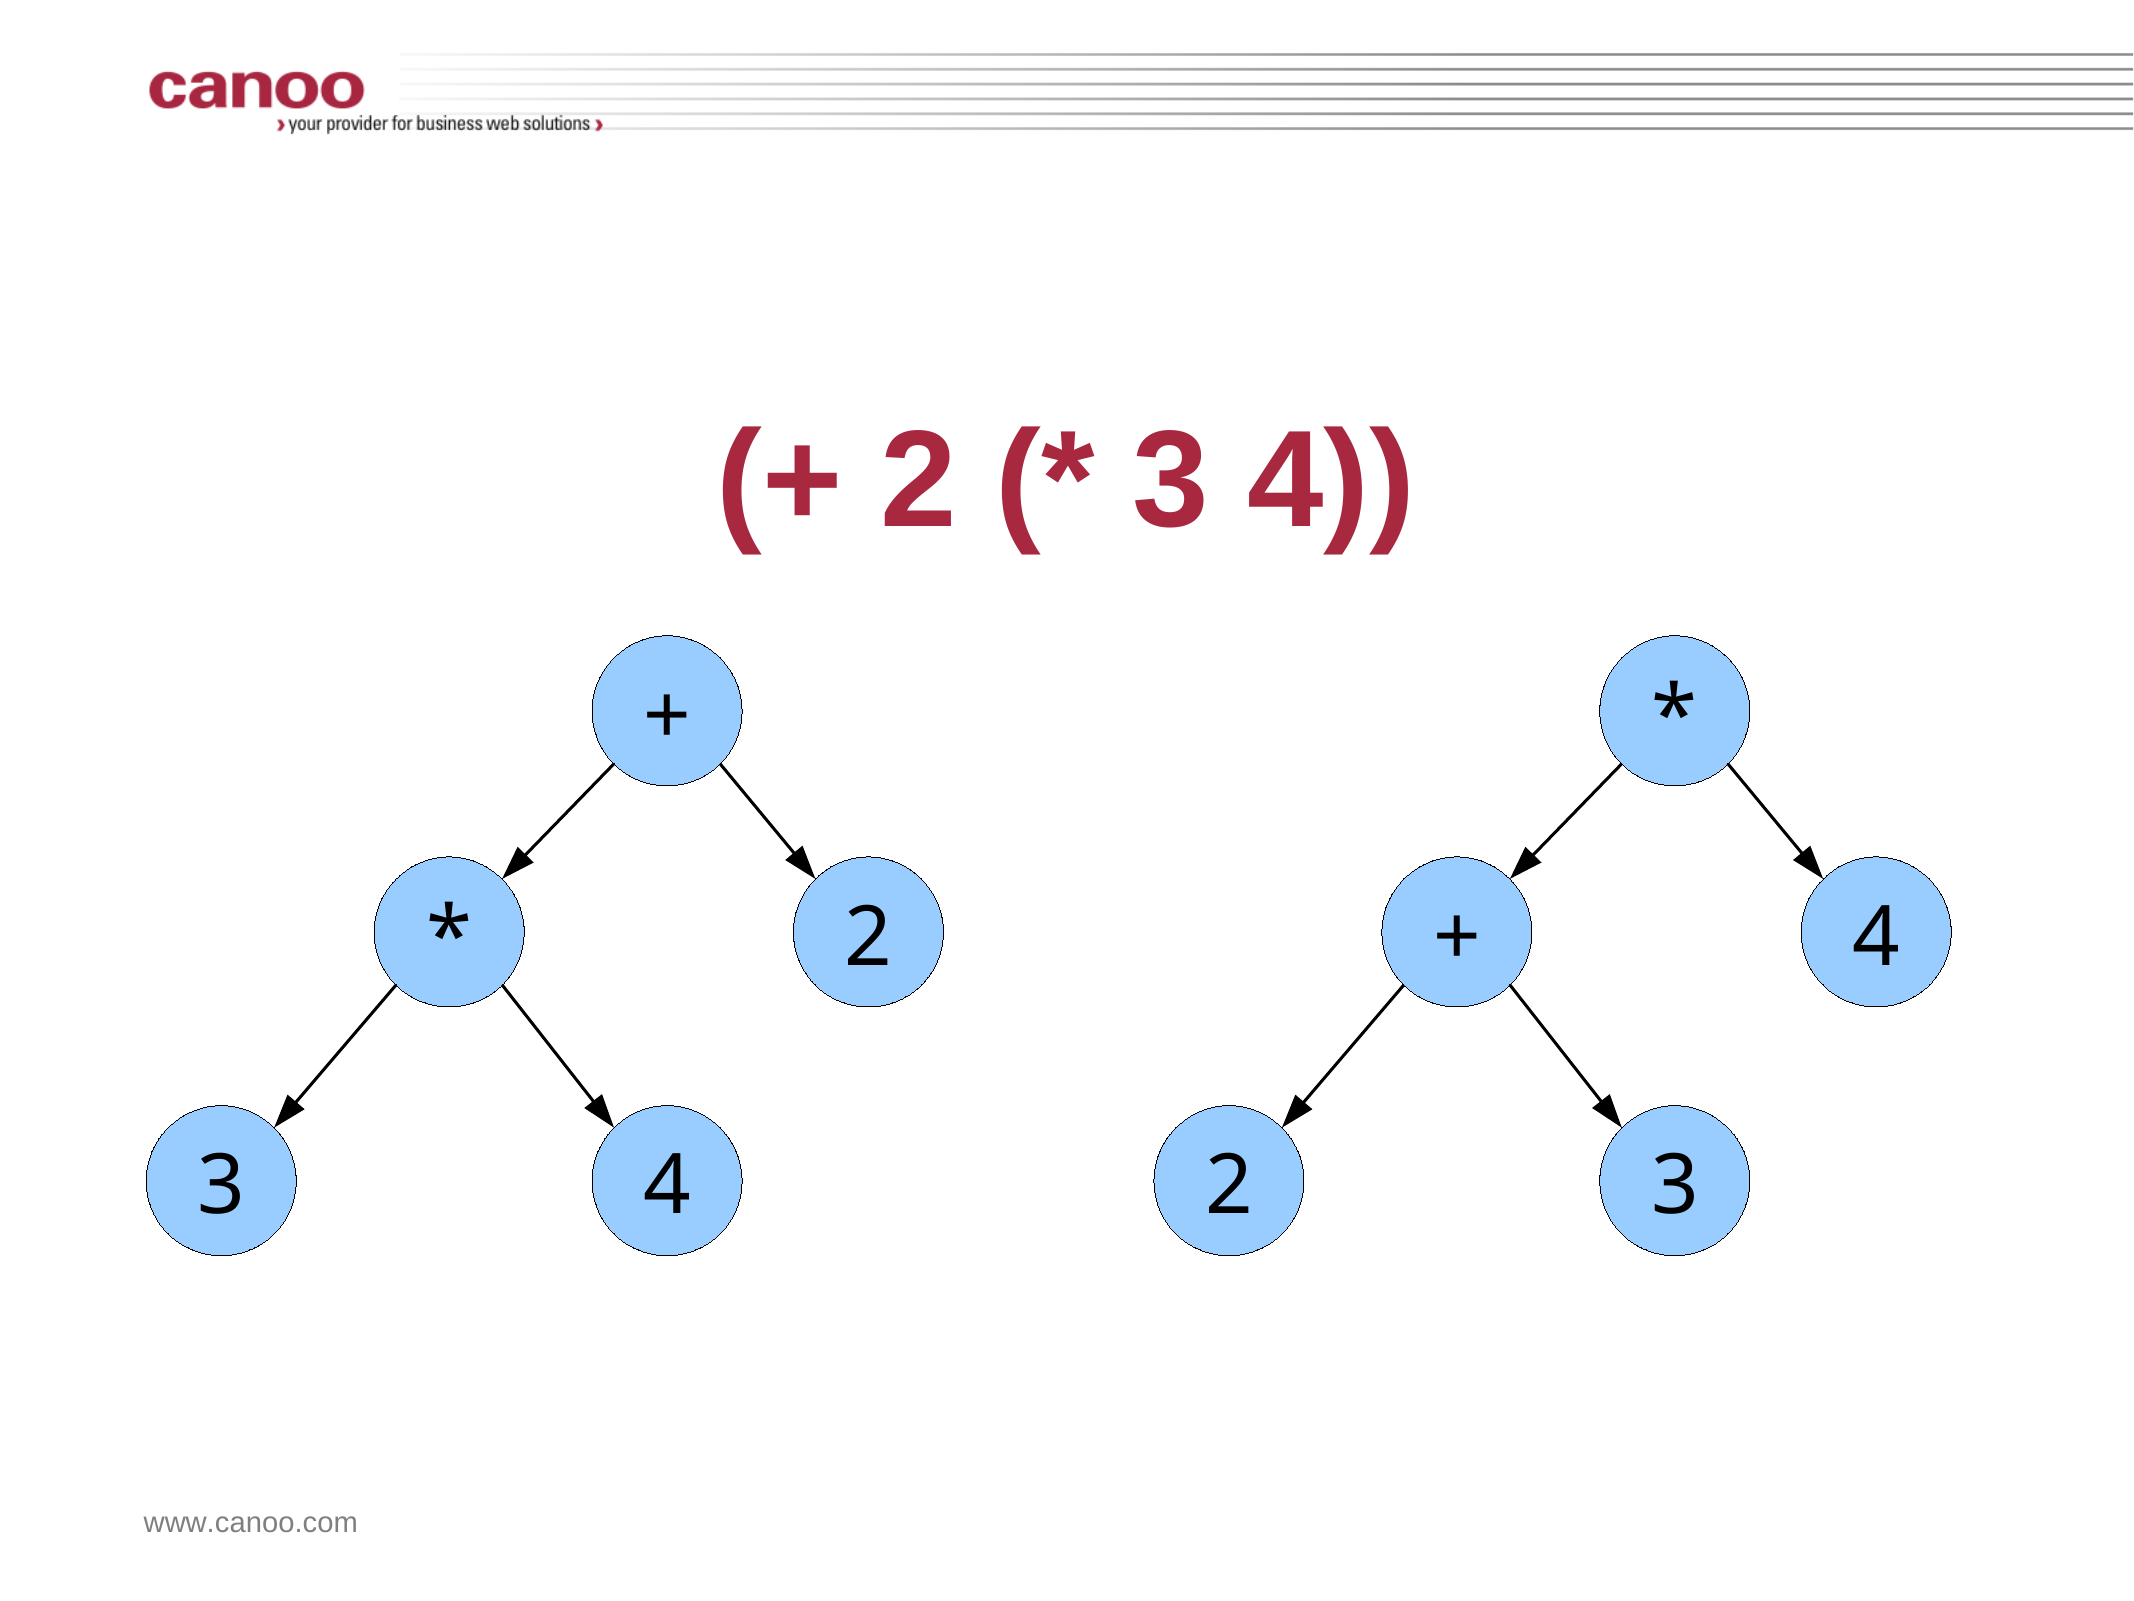

# (+ 2 (* 3 4))
+
*
2
3
4
*
+
4
2
3